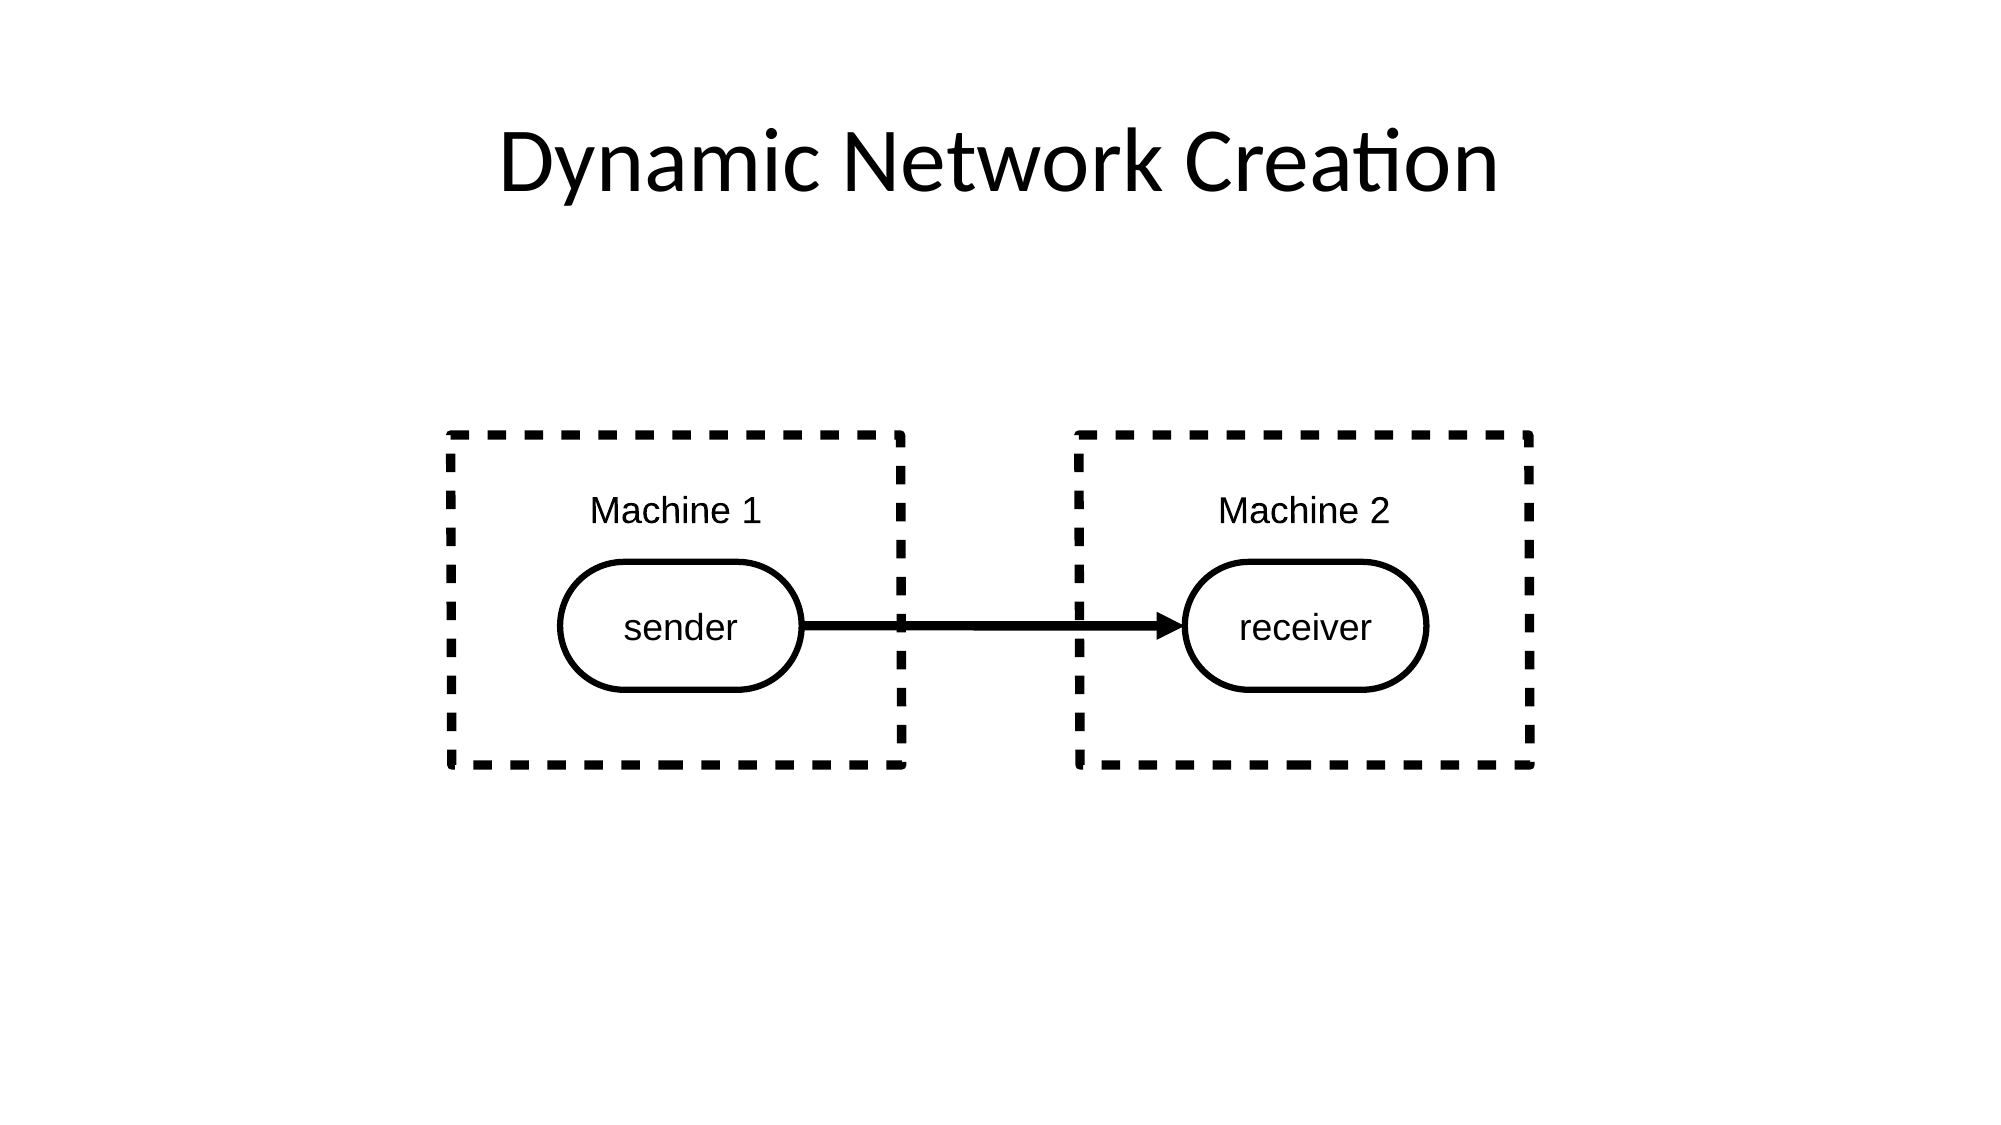

# Dynamic Network Creation
Machine 1
Machine 2
sender
receiver